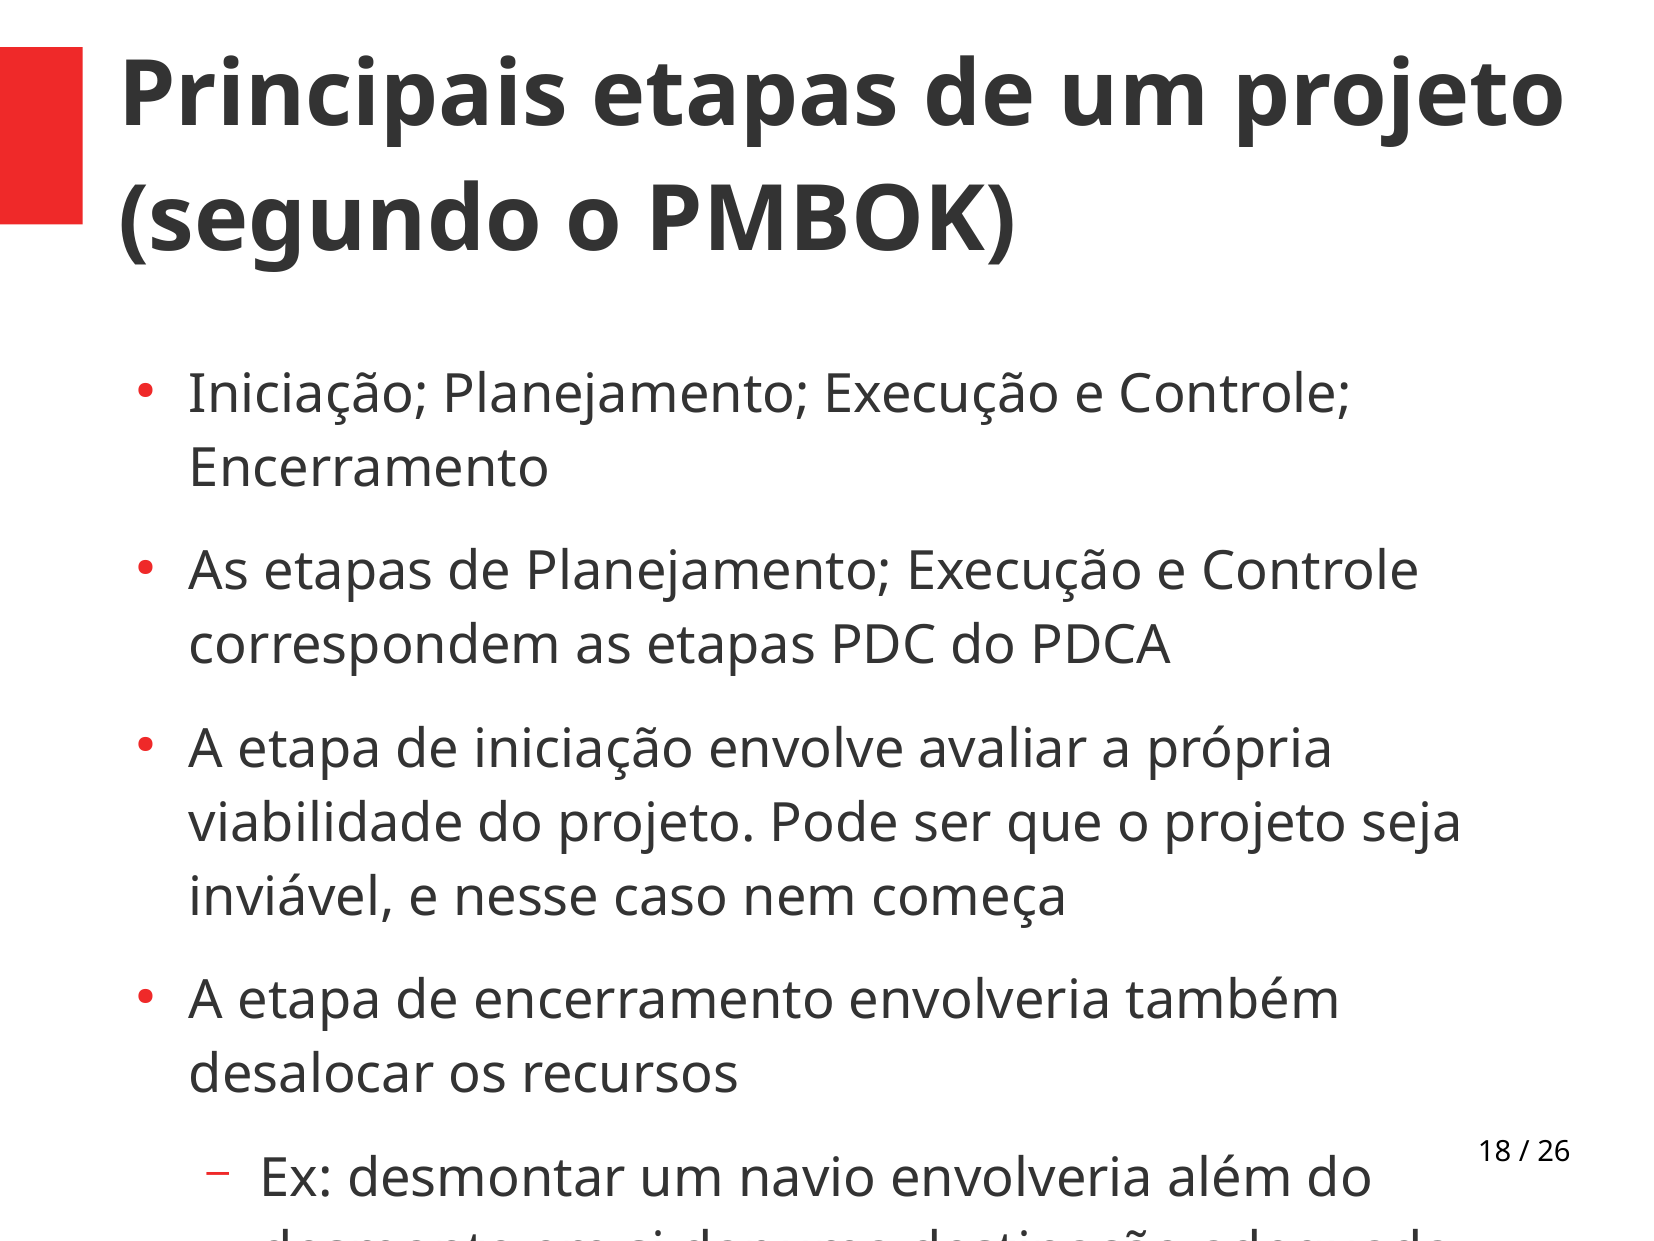

# Principais etapas de um projeto (segundo o PMBOK)
Iniciação; Planejamento; Execução e Controle; Encerramento
As etapas de Planejamento; Execução e Controle correspondem as etapas PDC do PDCA
A etapa de iniciação envolve avaliar a própria viabilidade do projeto. Pode ser que o projeto seja inviável, e nesse caso nem começa
A etapa de encerramento envolveria também desalocar os recursos
Ex: desmontar um navio envolveria além do desmonte em si dar uma destinação adequada para as peças restantes
18